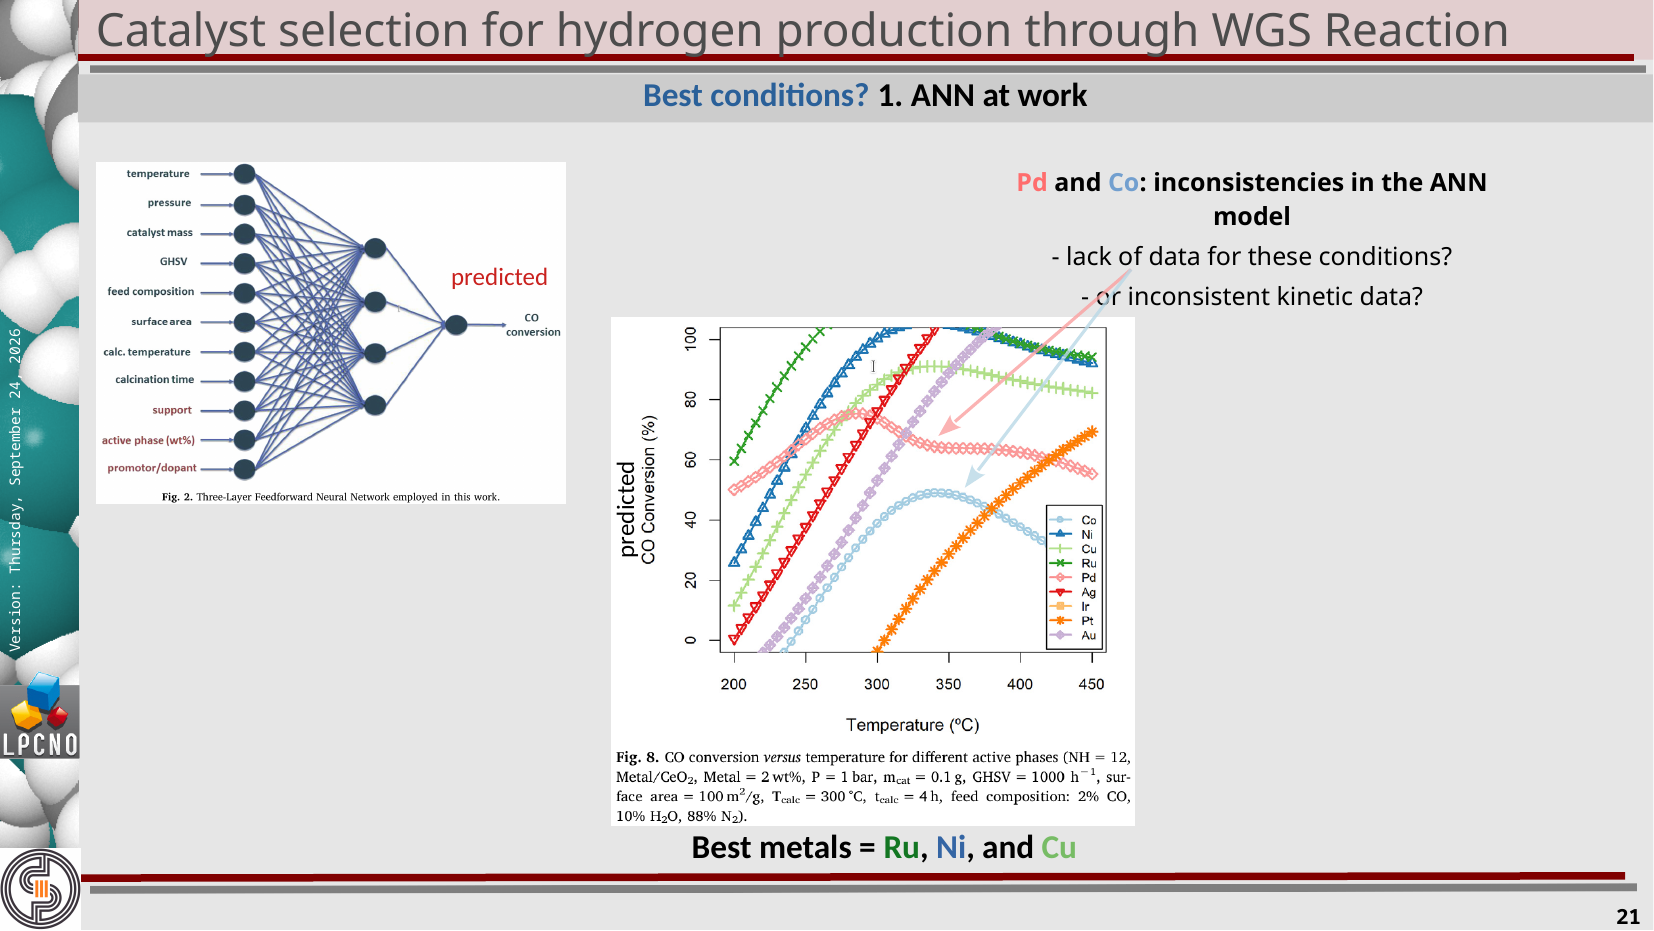

# Catalyst selection for hydrogen production through WGS Reaction
Best conditions? 1. ANN at work
Pd and Co: inconsistencies in the ANN model
- lack of data for these conditions?
- or inconsistent kinetic data?
predicted
predicted
Best metals = Ru, Ni, and Cu